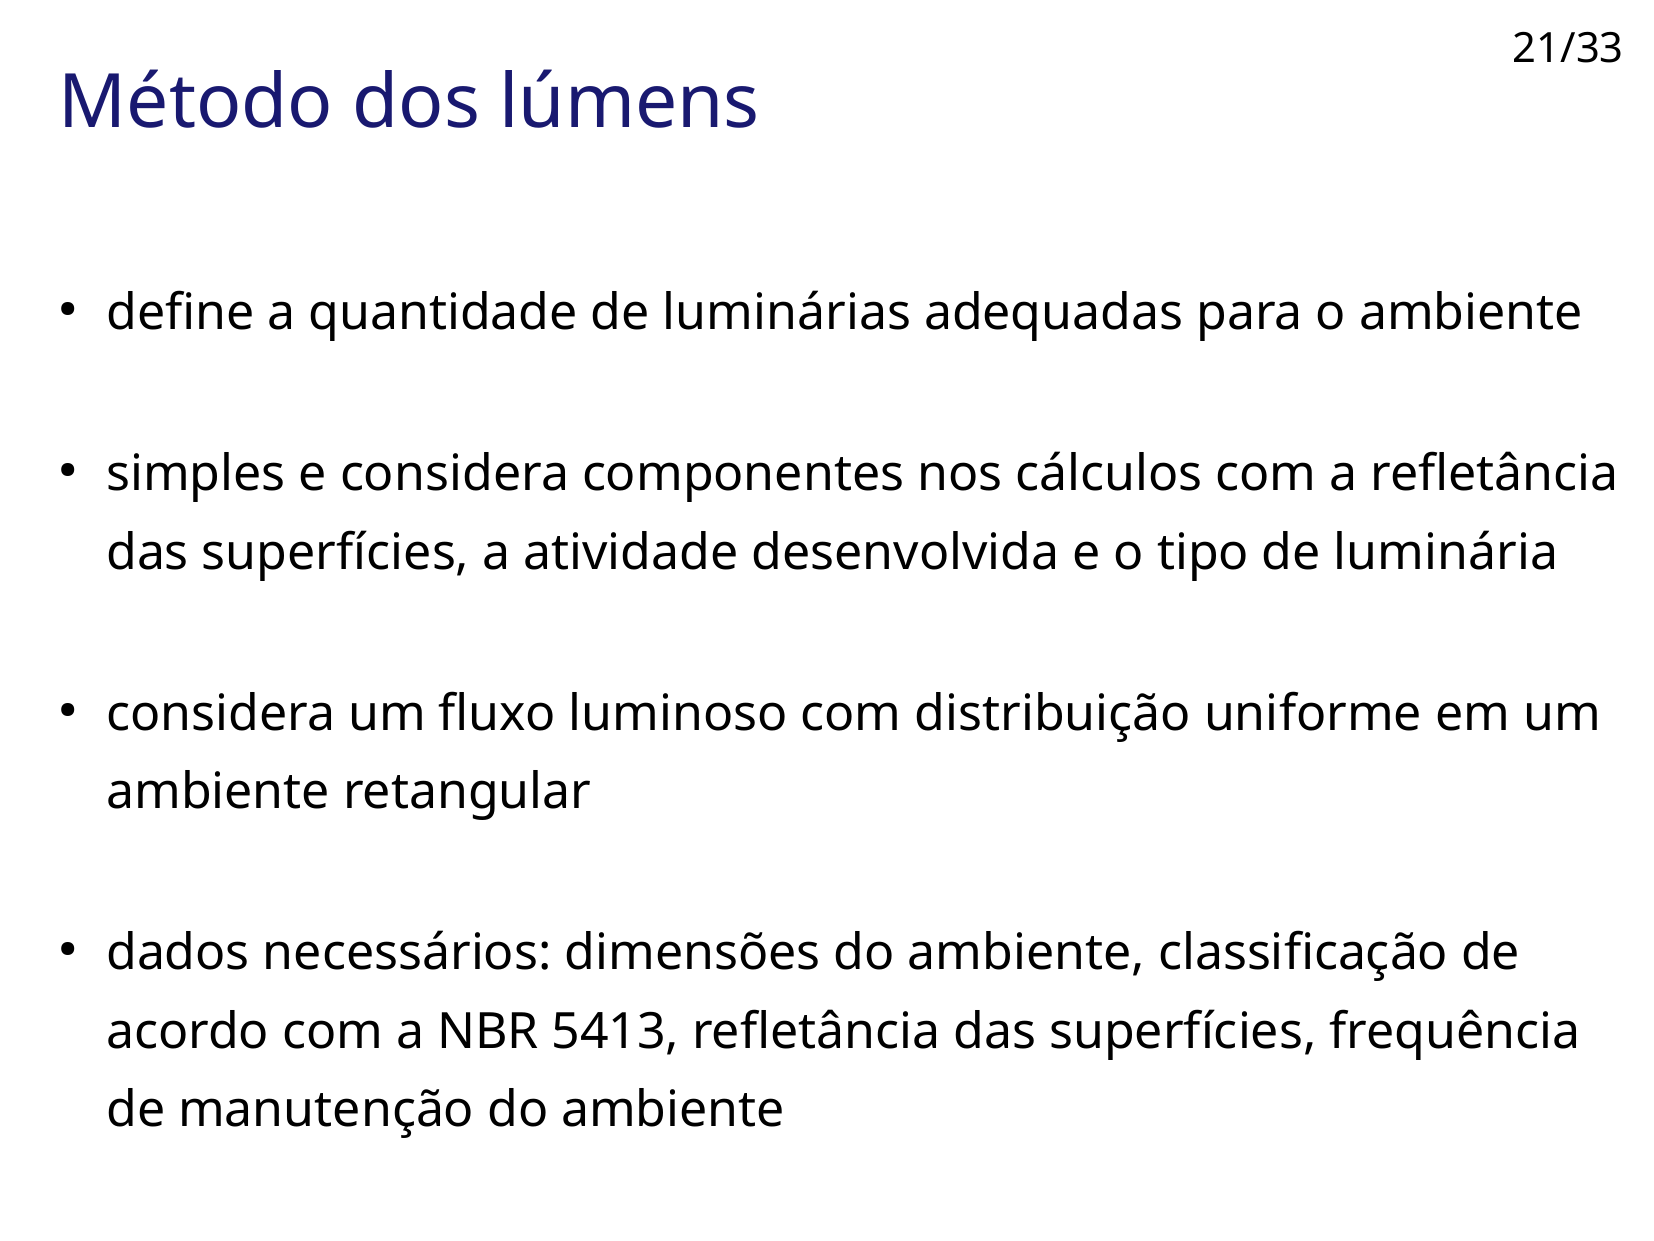

21
# Método dos lúmens
define a quantidade de luminárias adequadas para o ambiente
simples e considera componentes nos cálculos com a refletância das superfícies, a atividade desenvolvida e o tipo de luminária
considera um fluxo luminoso com distribuição uniforme em um ambiente retangular
dados necessários: dimensões do ambiente, classificação de acordo com a NBR 5413, refletância das superfícies, frequência de manutenção do ambiente